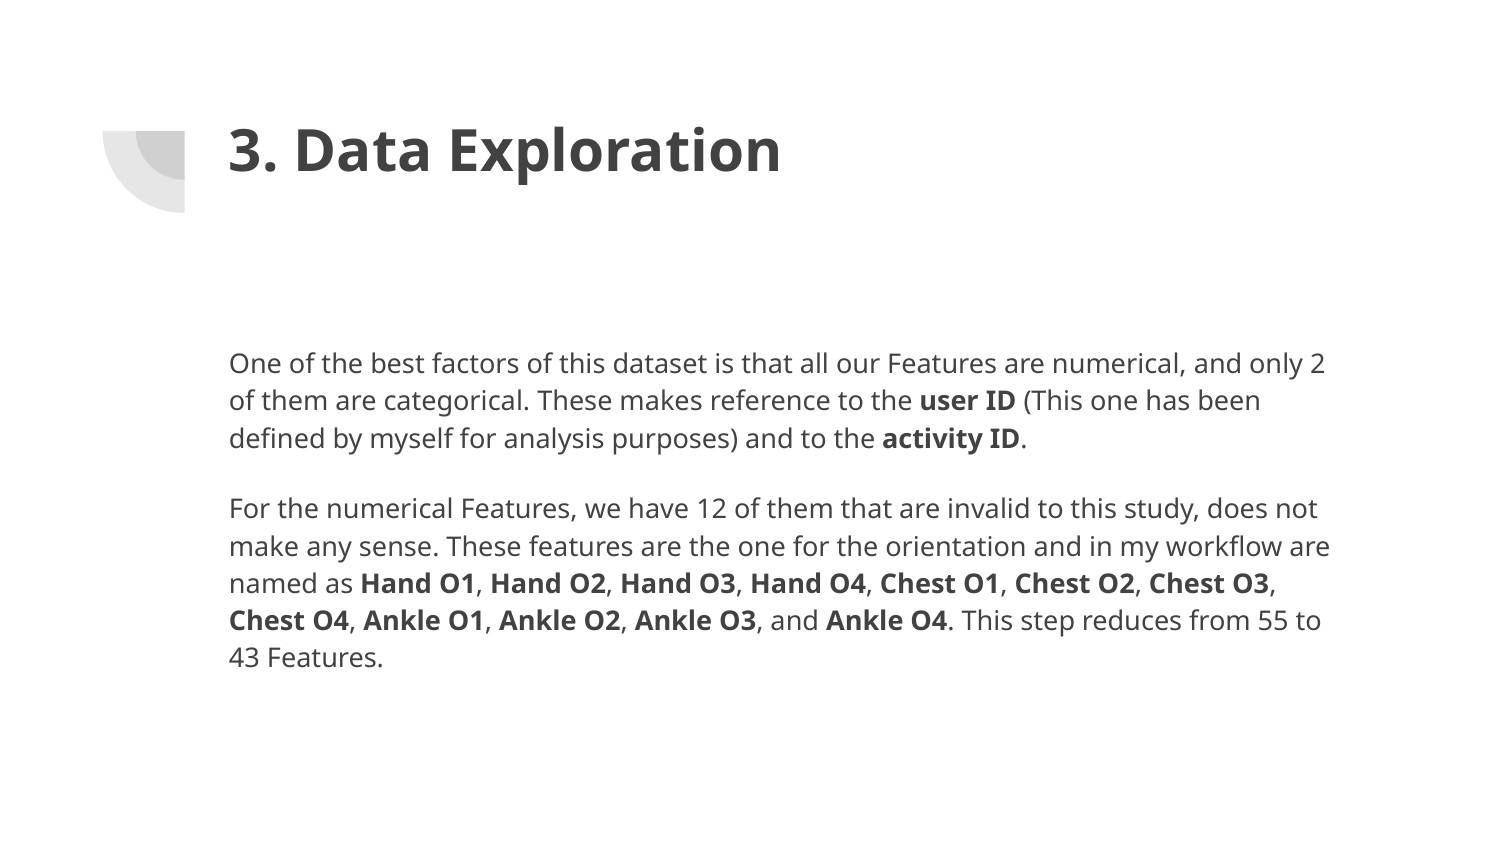

# 3. Data Exploration
One of the best factors of this dataset is that all our Features are numerical, and only 2 of them are categorical. These makes reference to the user ID (This one has been defined by myself for analysis purposes) and to the activity ID.
For the numerical Features, we have 12 of them that are invalid to this study, does not make any sense. These features are the one for the orientation and in my workflow are named as Hand O1, Hand O2, Hand O3, Hand O4, Chest O1, Chest O2, Chest O3, Chest O4, Ankle O1, Ankle O2, Ankle O3, and Ankle O4. This step reduces from 55 to 43 Features.